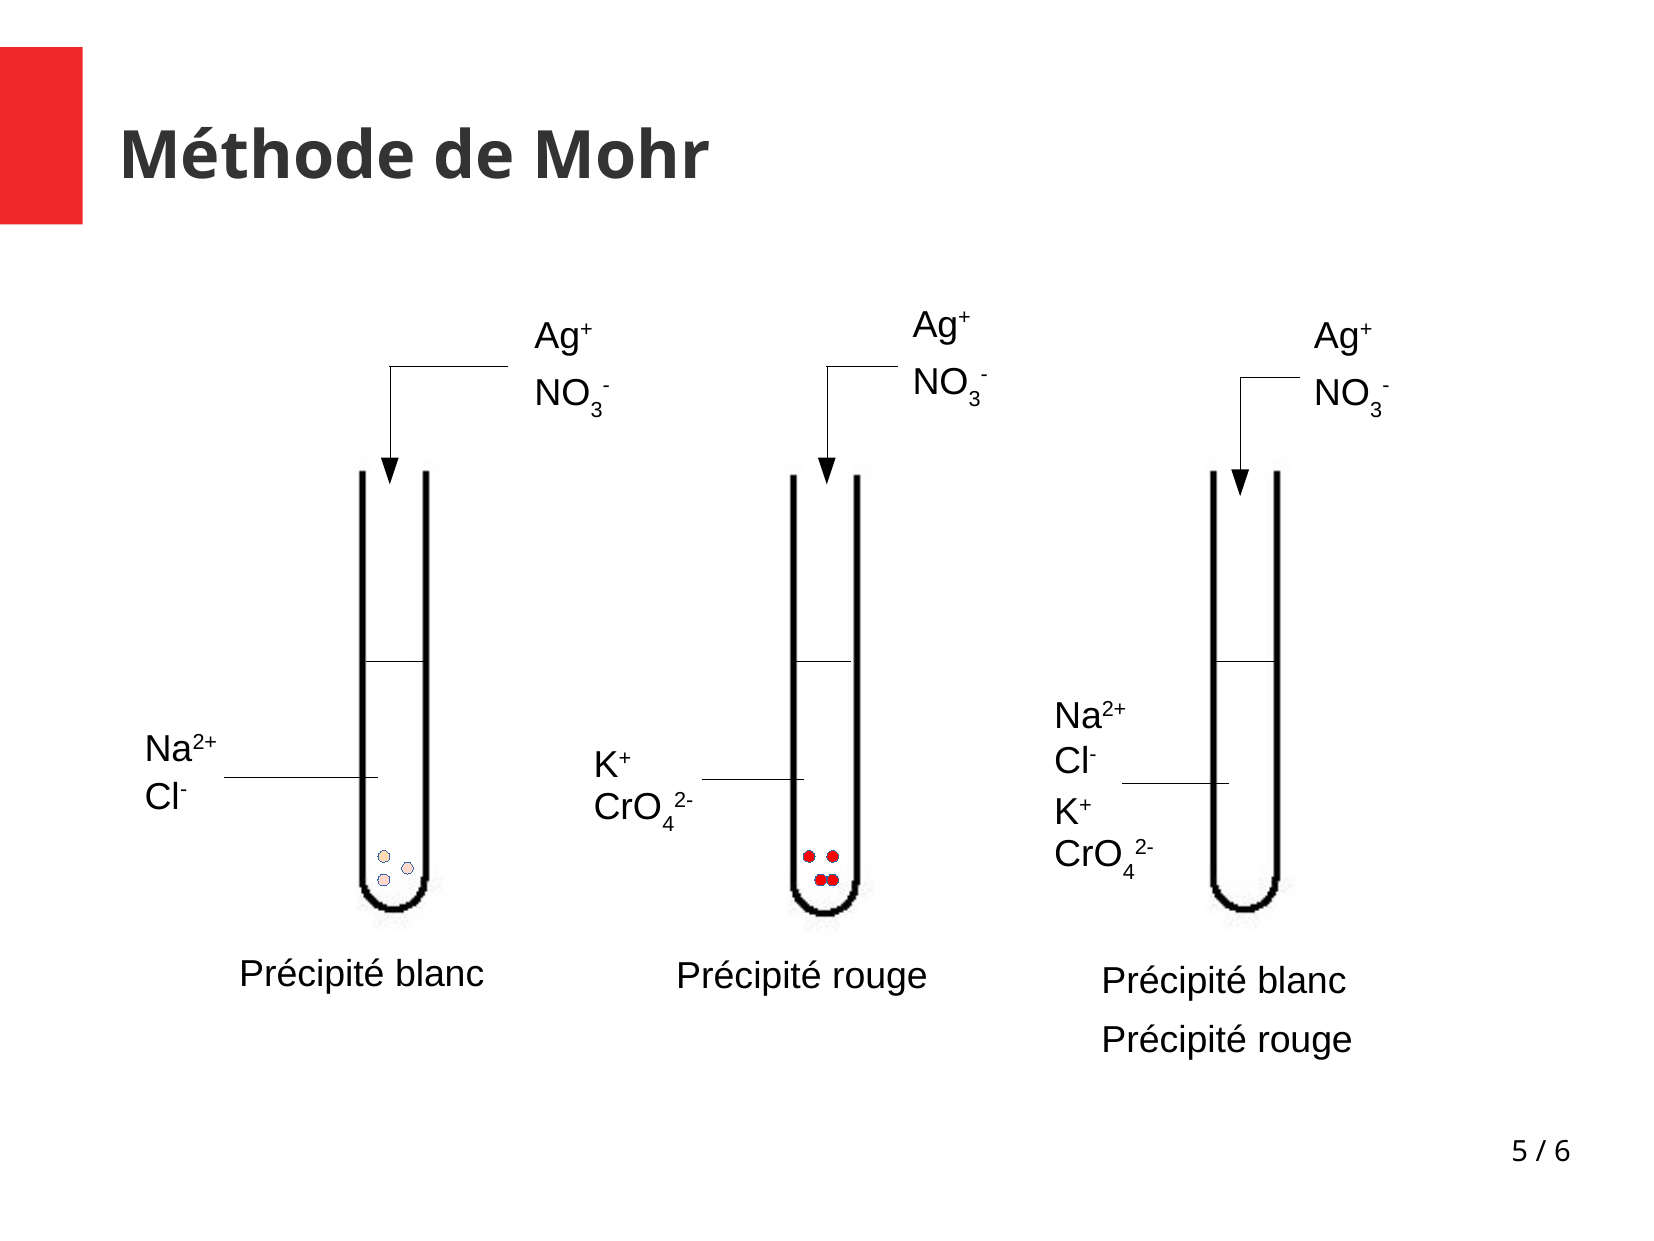

# Méthode de Mohr
Ag+
Ag+
Ag+
NO3-
NO3-
NO3-
Na2+
Na2+
Cl-
K+
CrO42-
Cl-
K+
CrO42-
Précipité blanc
Précipité rouge
Précipité blanc
Précipité rouge
5